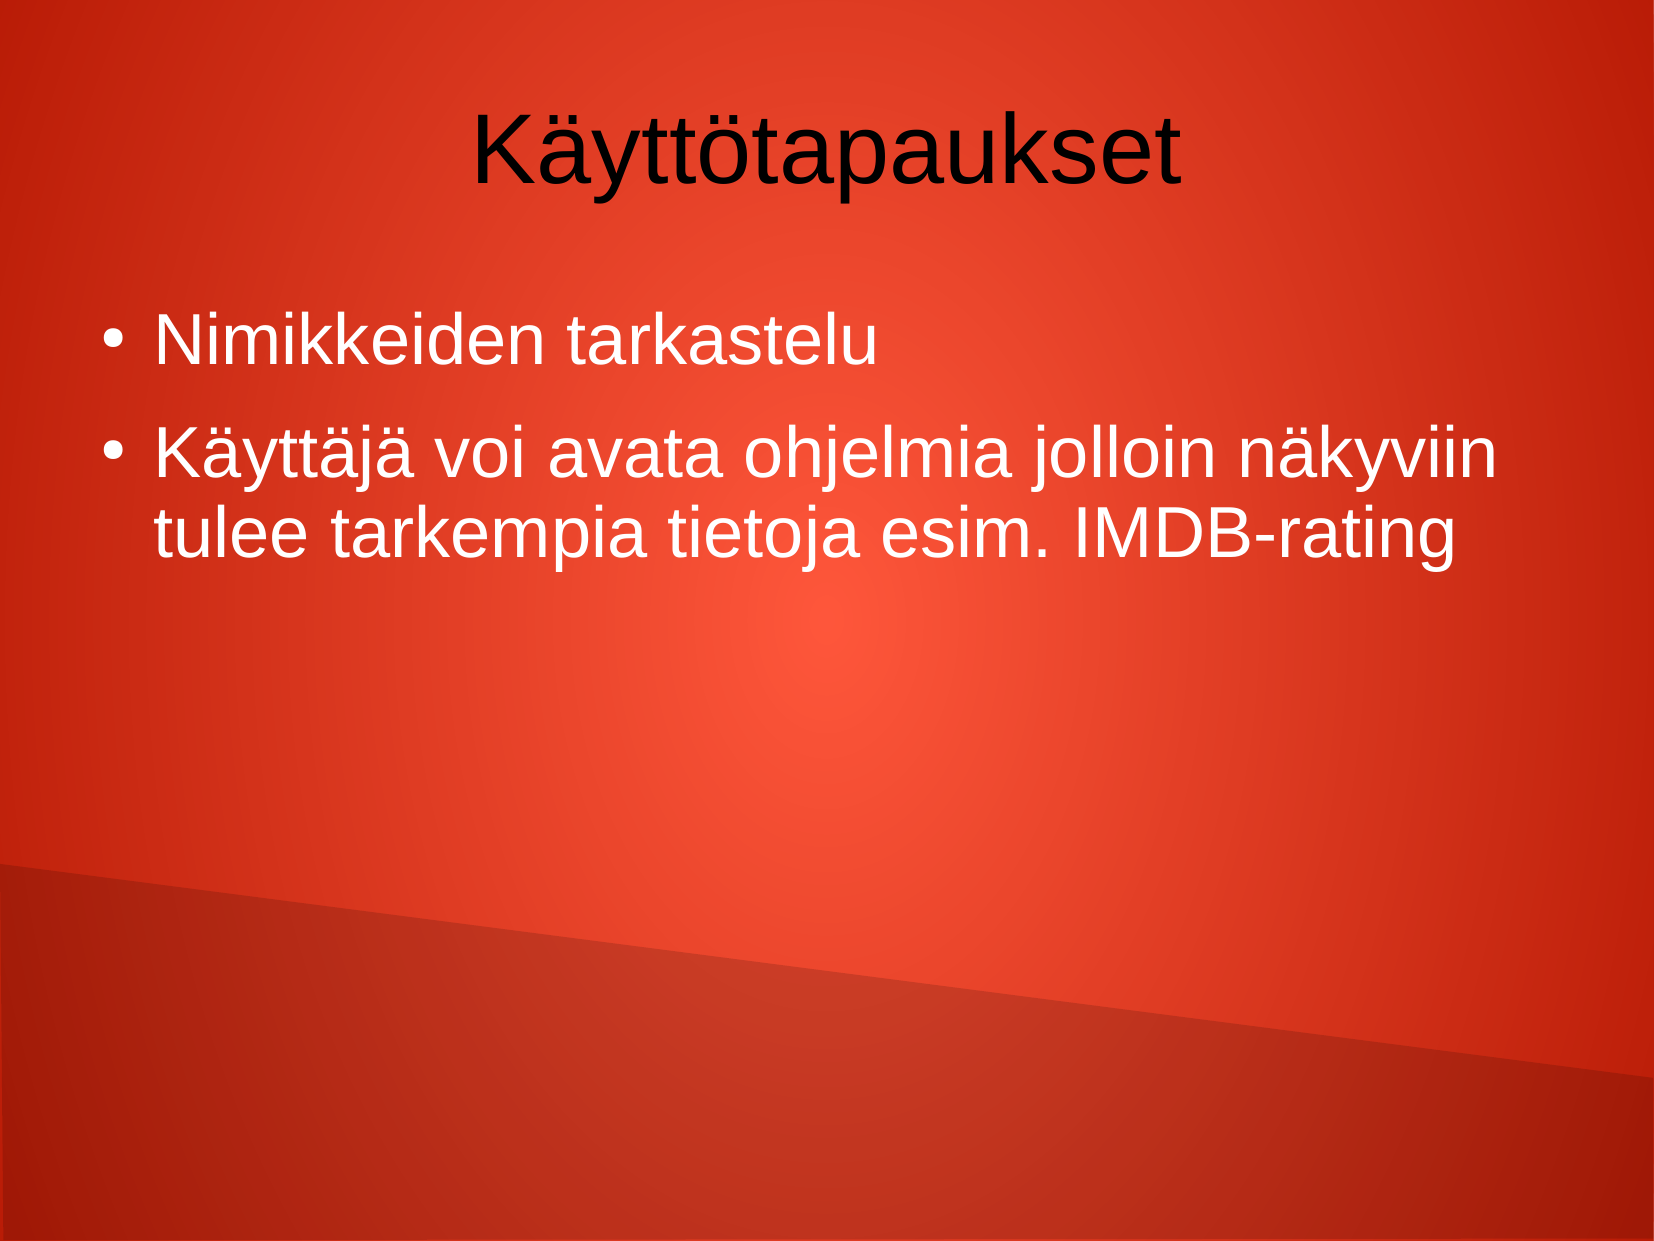

# Käyttötapaukset
Nimikkeiden tarkastelu
Käyttäjä voi avata ohjelmia jolloin näkyviin tulee tarkempia tietoja esim. IMDB-rating